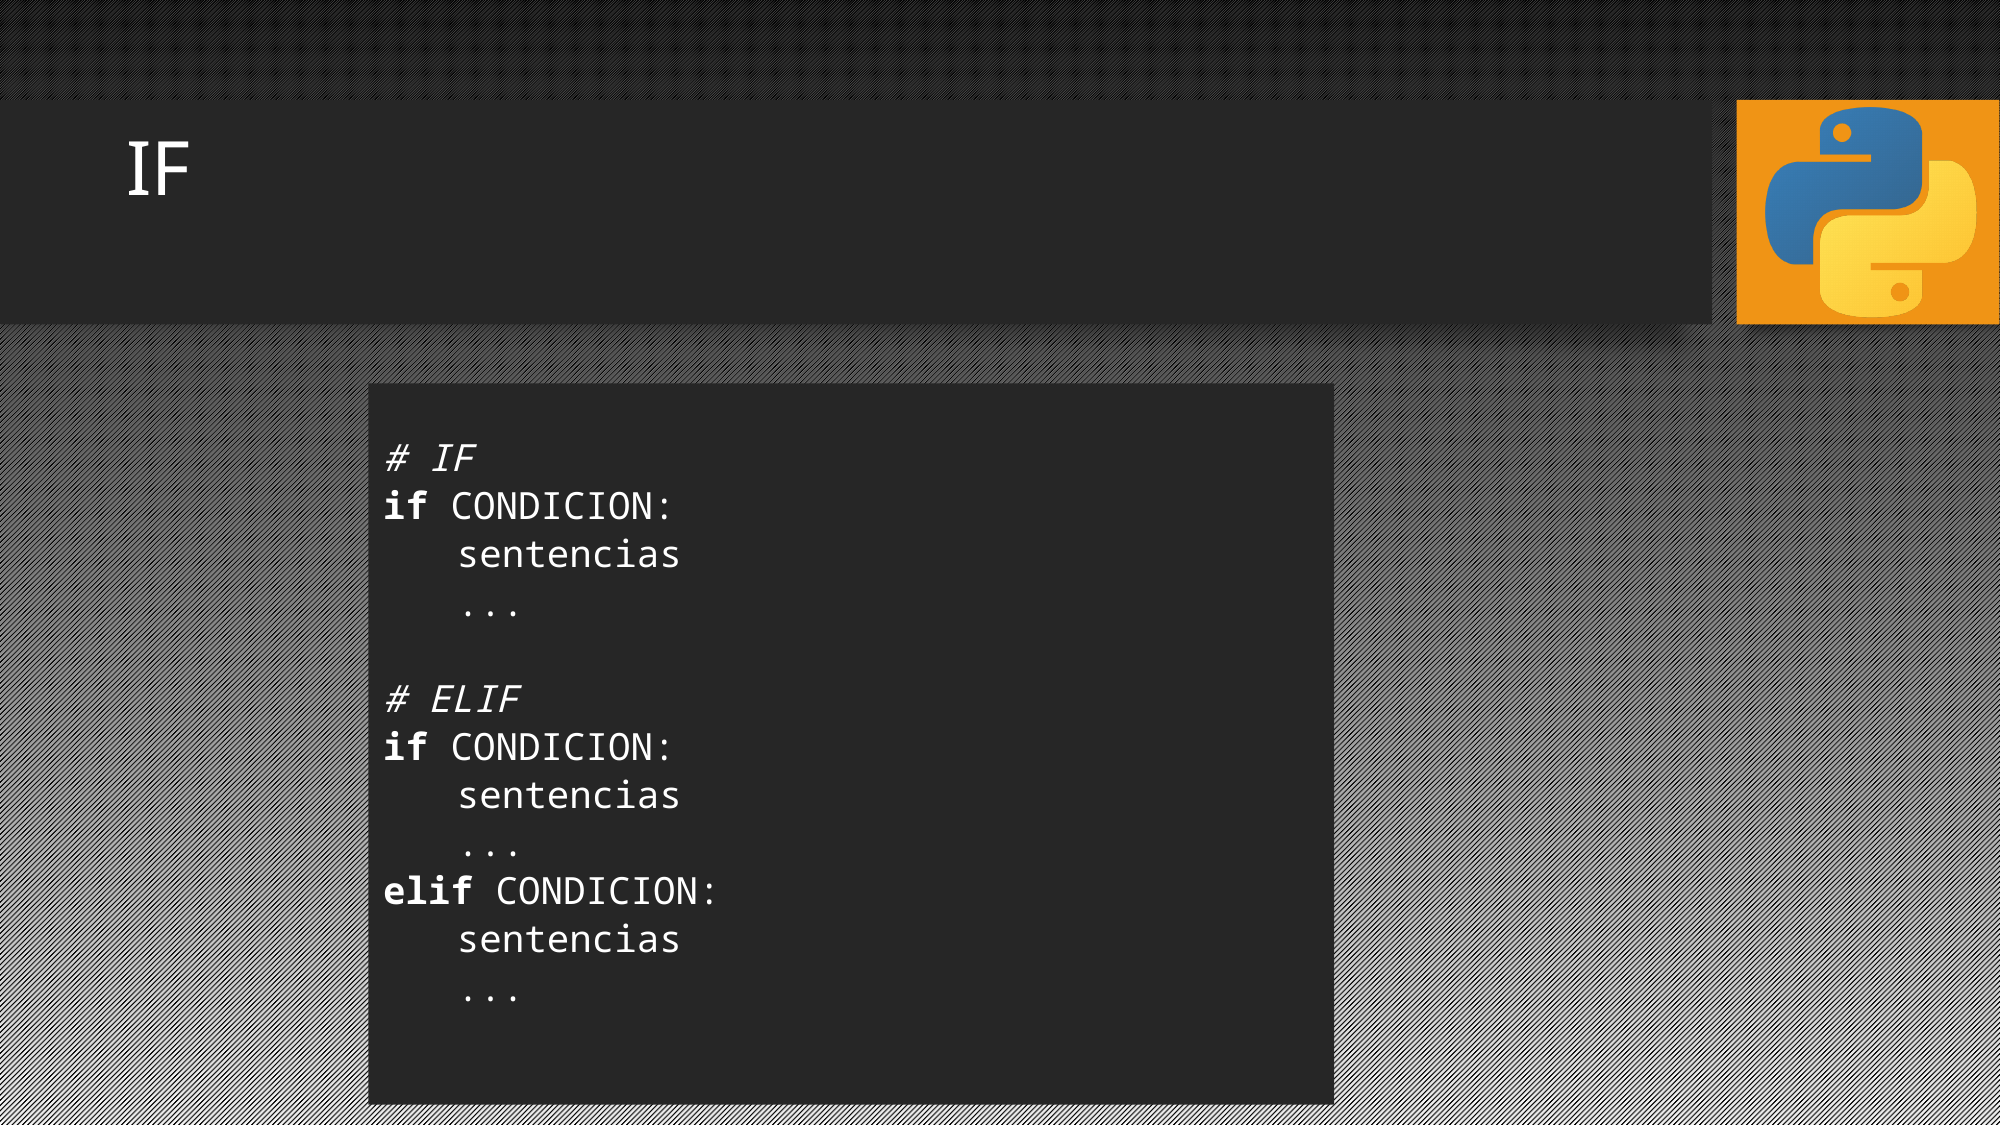

# IF
# IF
if CONDICION:
	sentencias
	...
# ELIF
if CONDICION:
	sentencias
	...
elif CONDICION:
	sentencias
	...